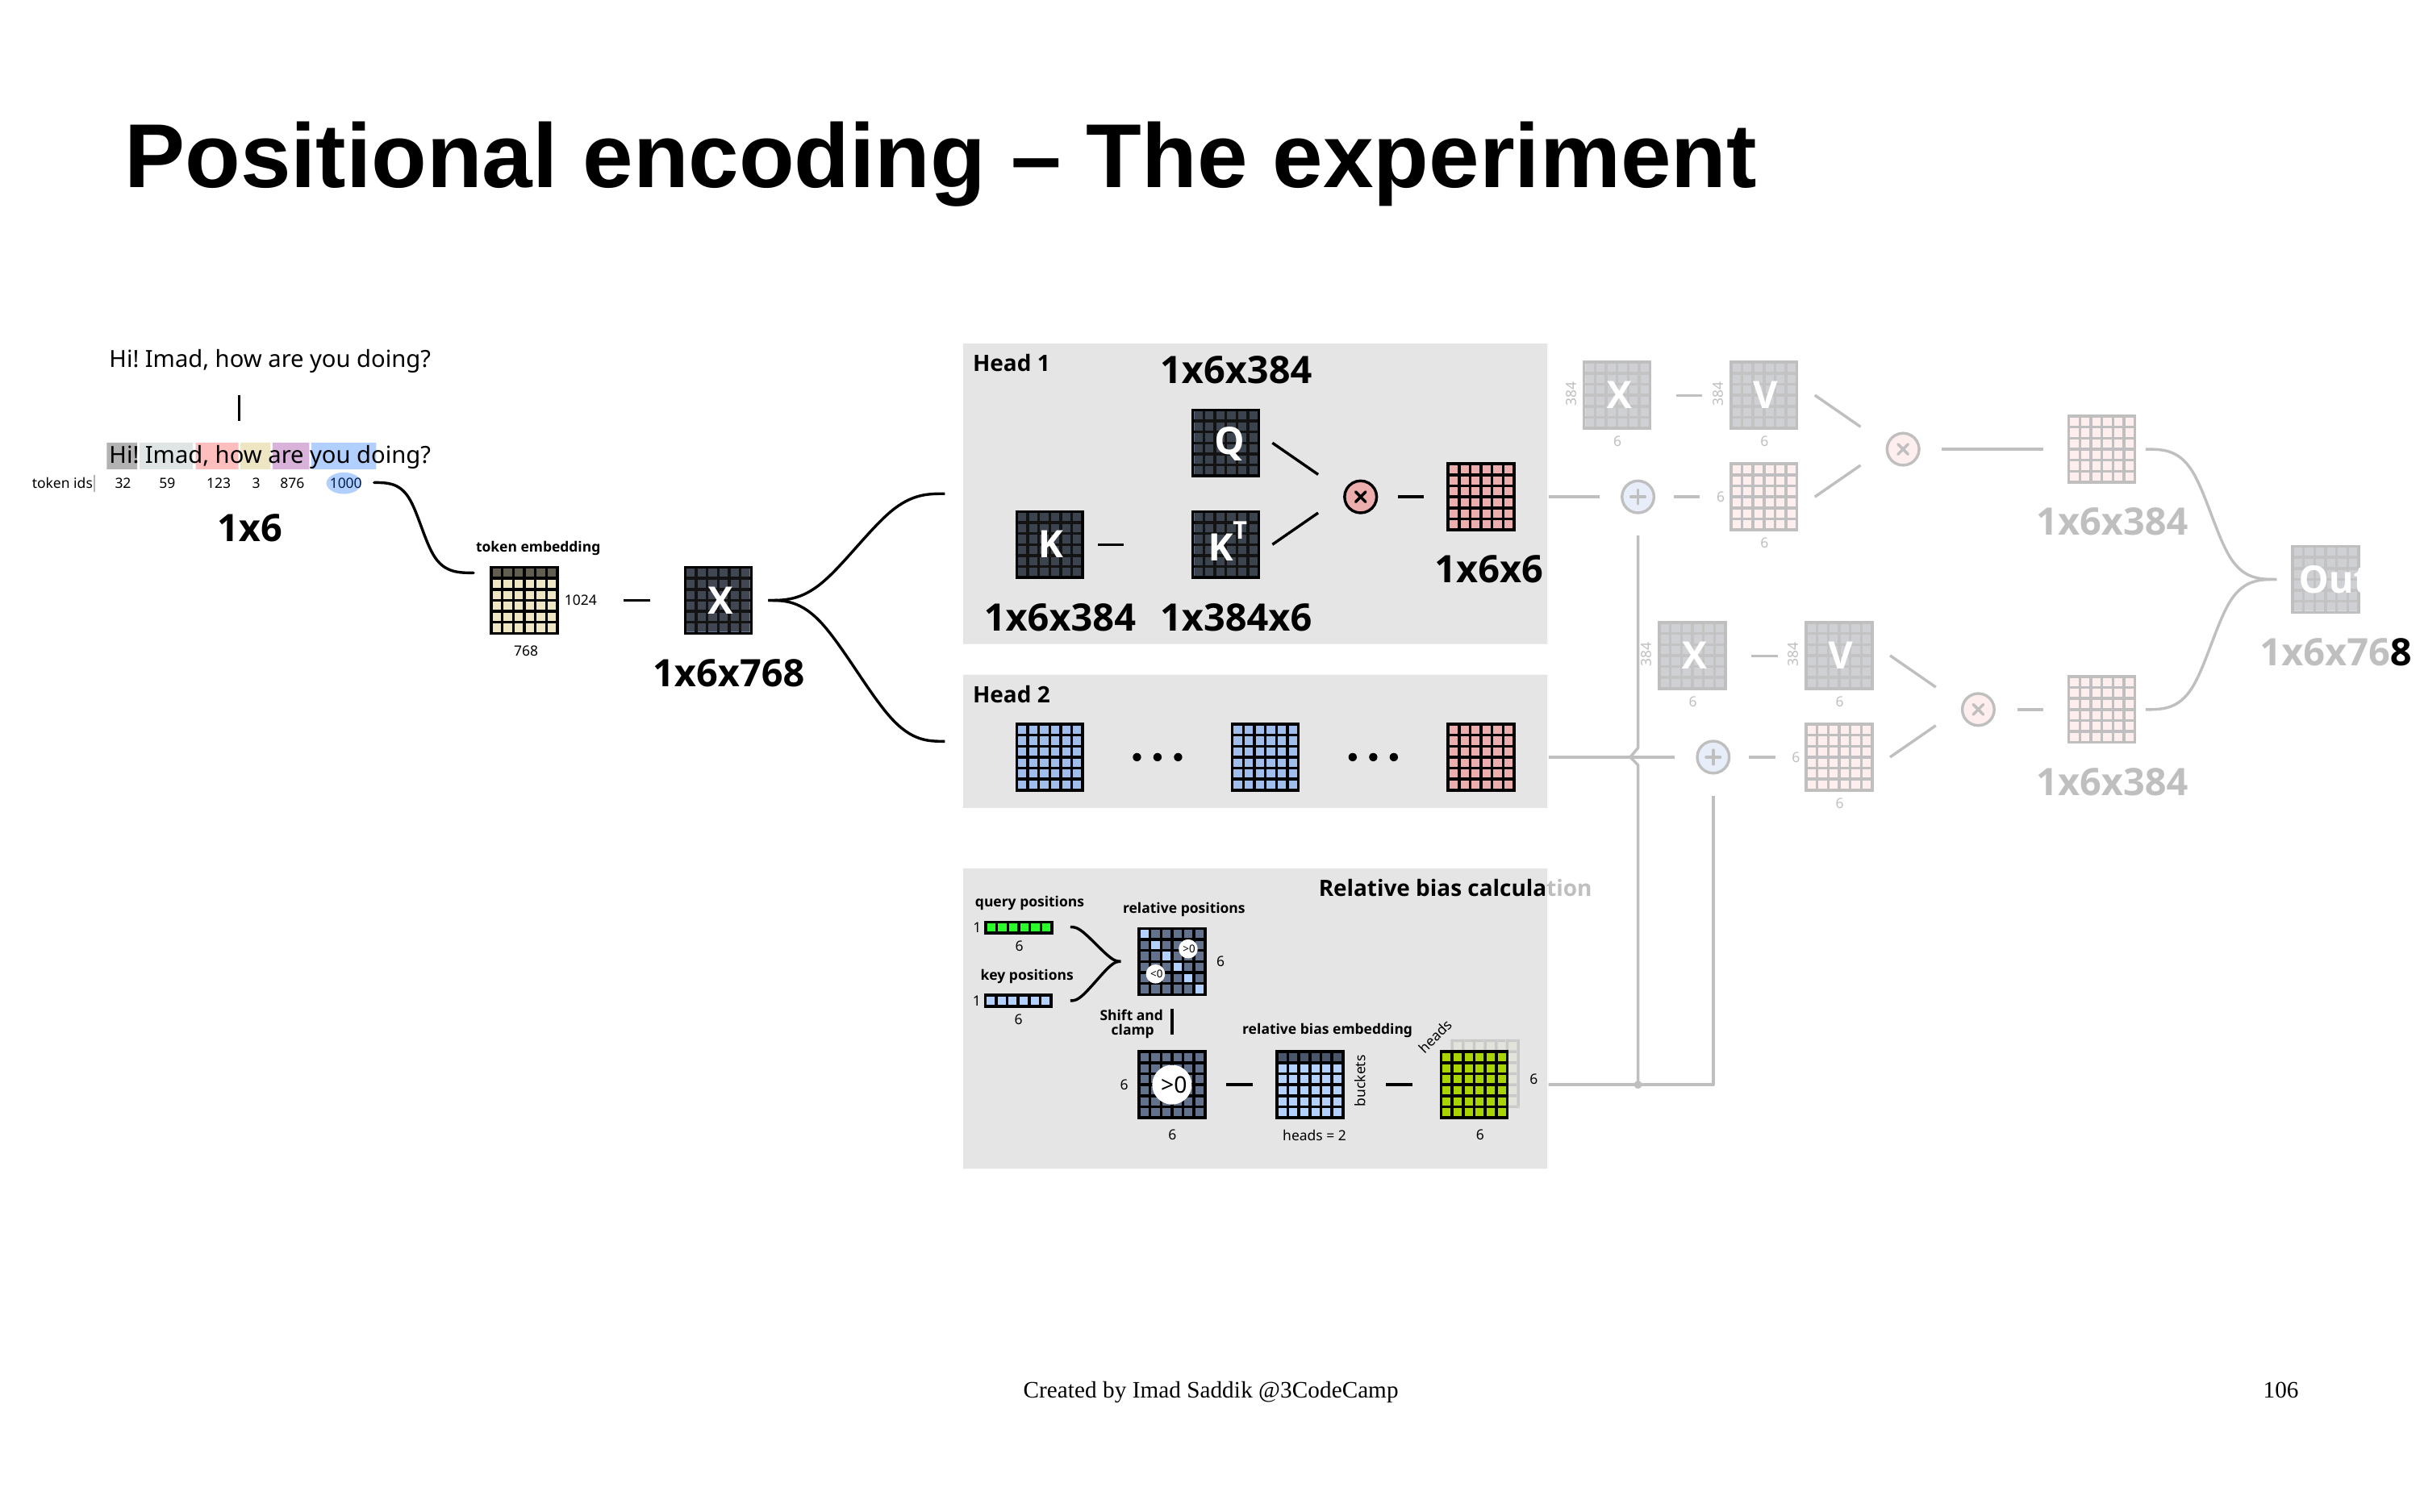

Positional encoding – The experiment
Created by Imad Saddik @3CodeCamp
106